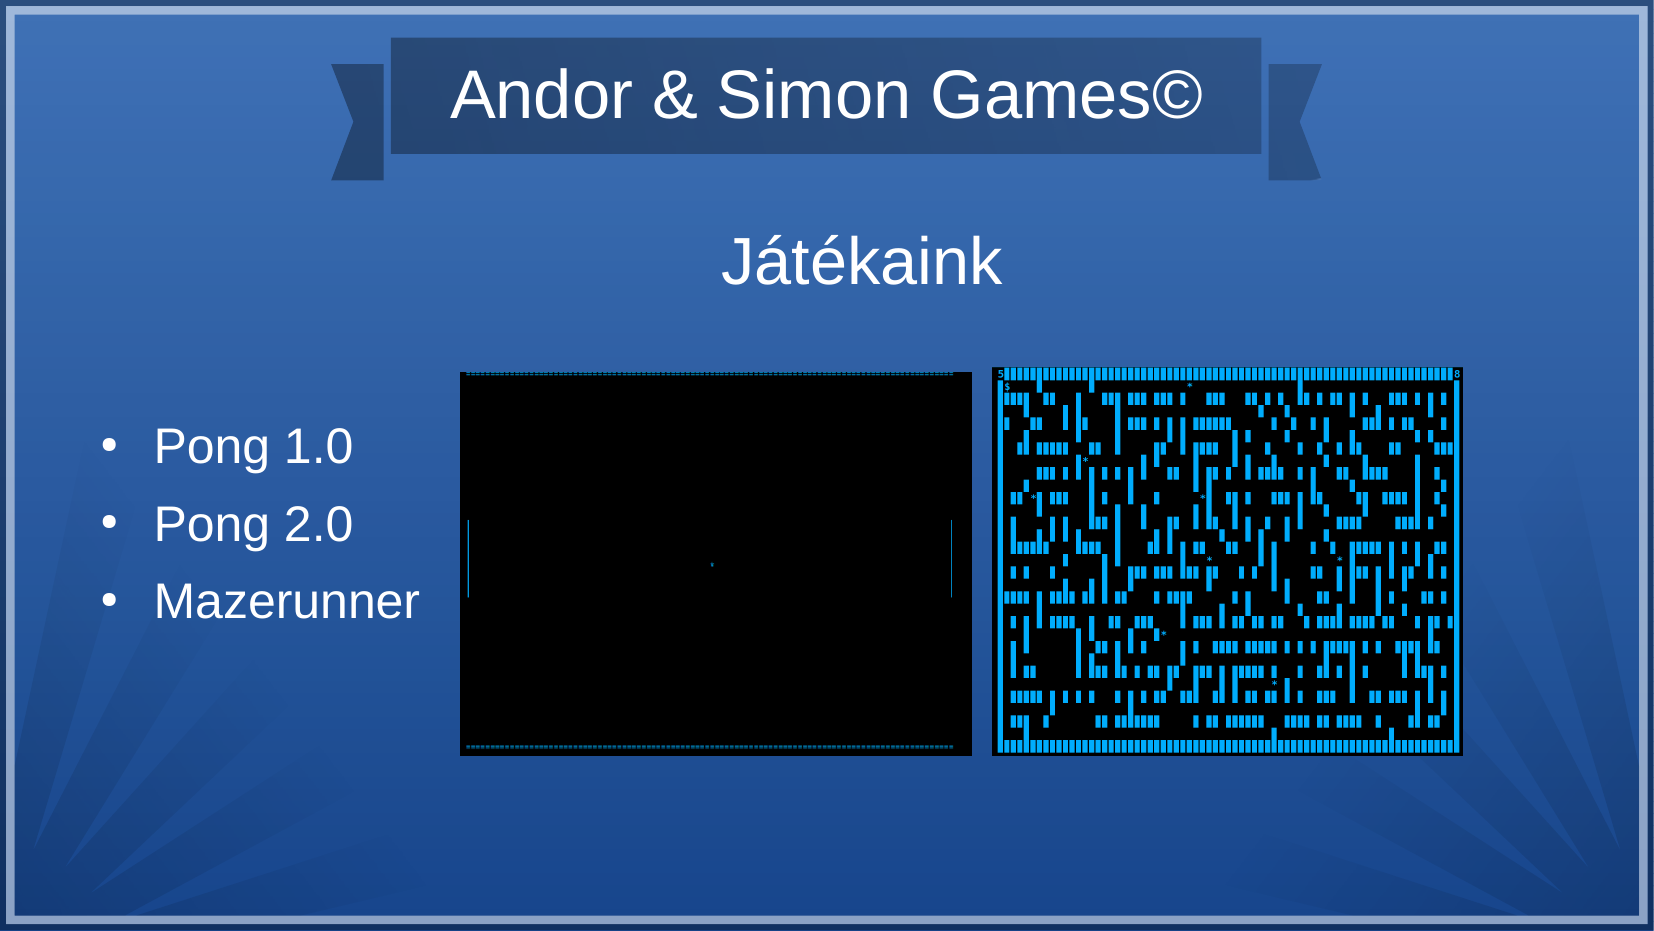

# Andor & Simon Games©
Játékaink
Pong 1.0
Pong 2.0
Mazerunner